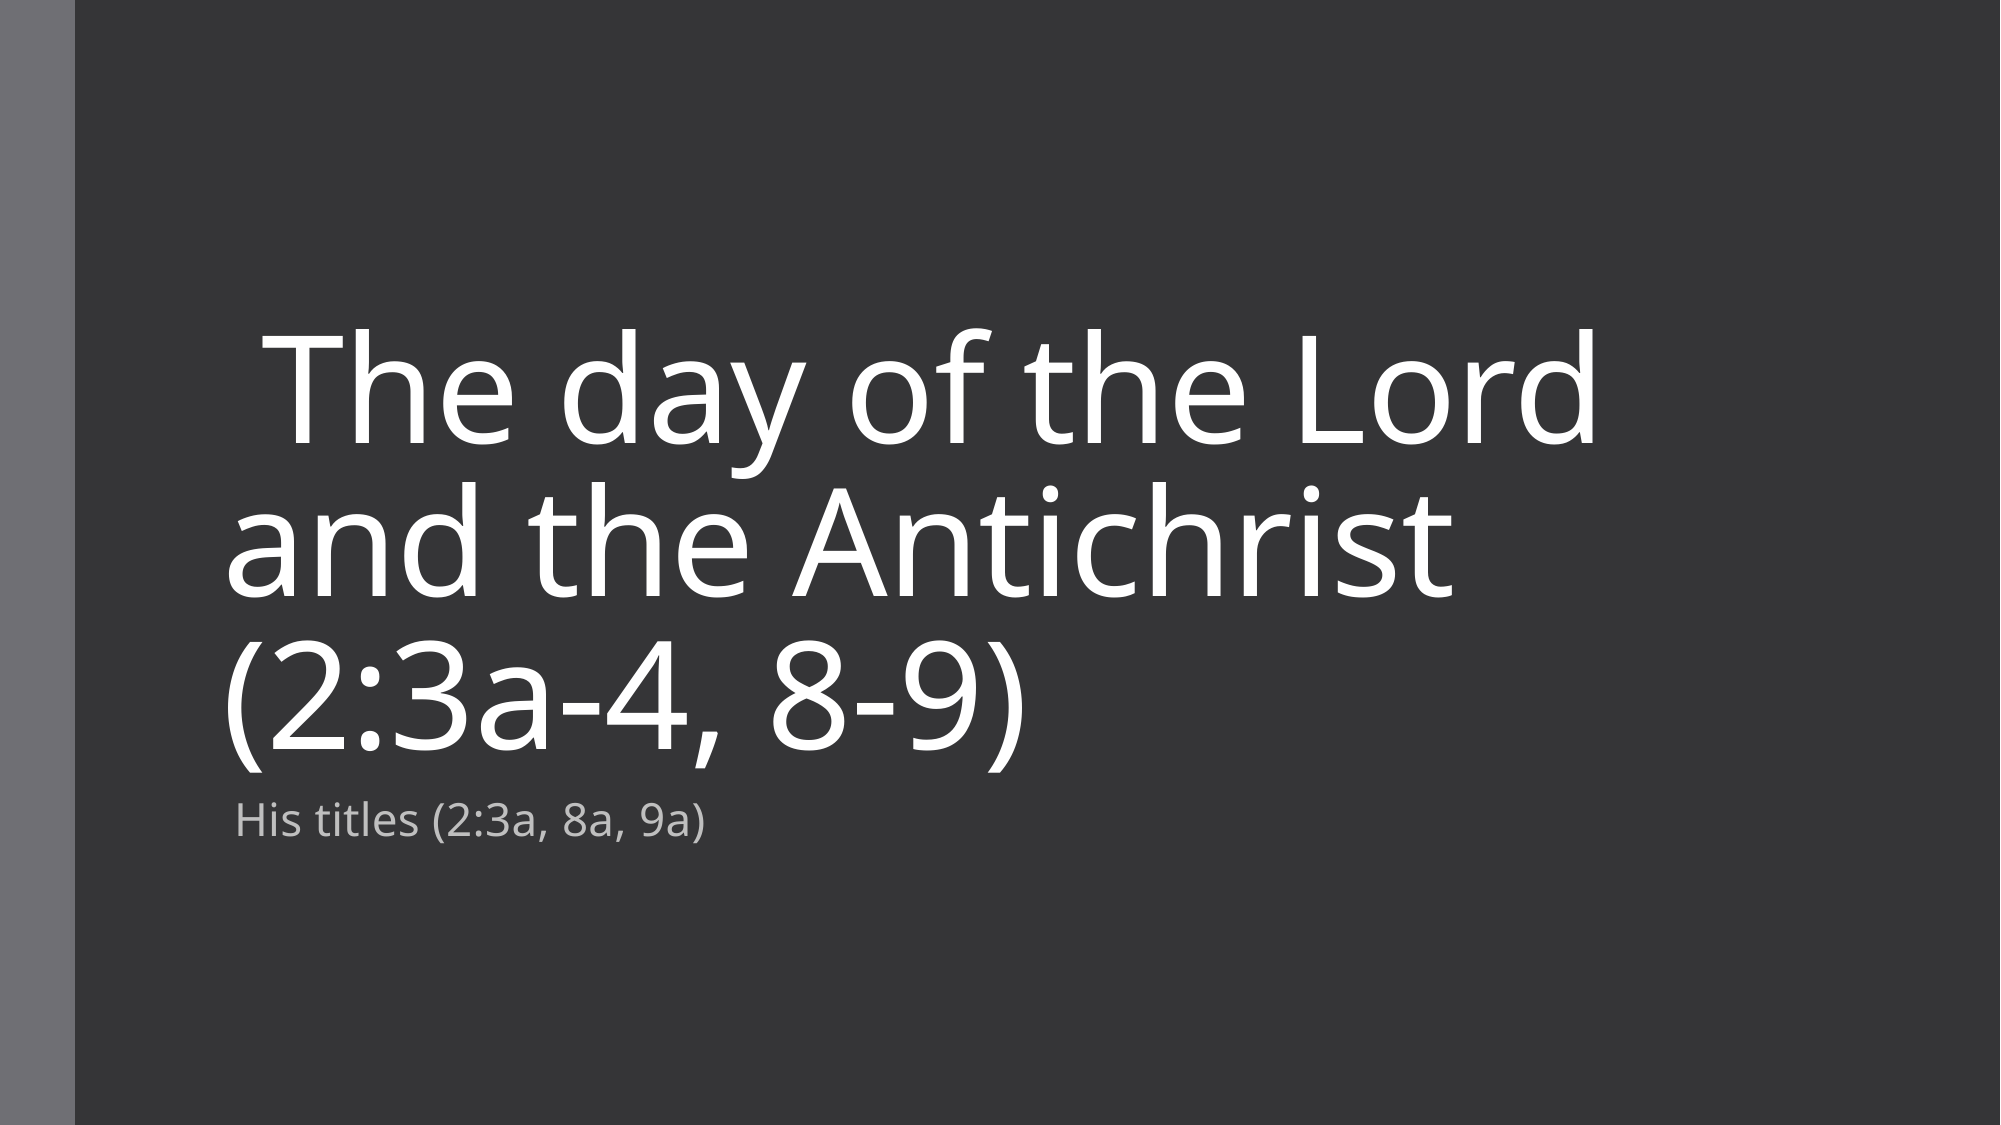

# The day of the Lord and the Antichrist (2:3a-4, 8-9)
 His titles (2:3a, 8a, 9a)